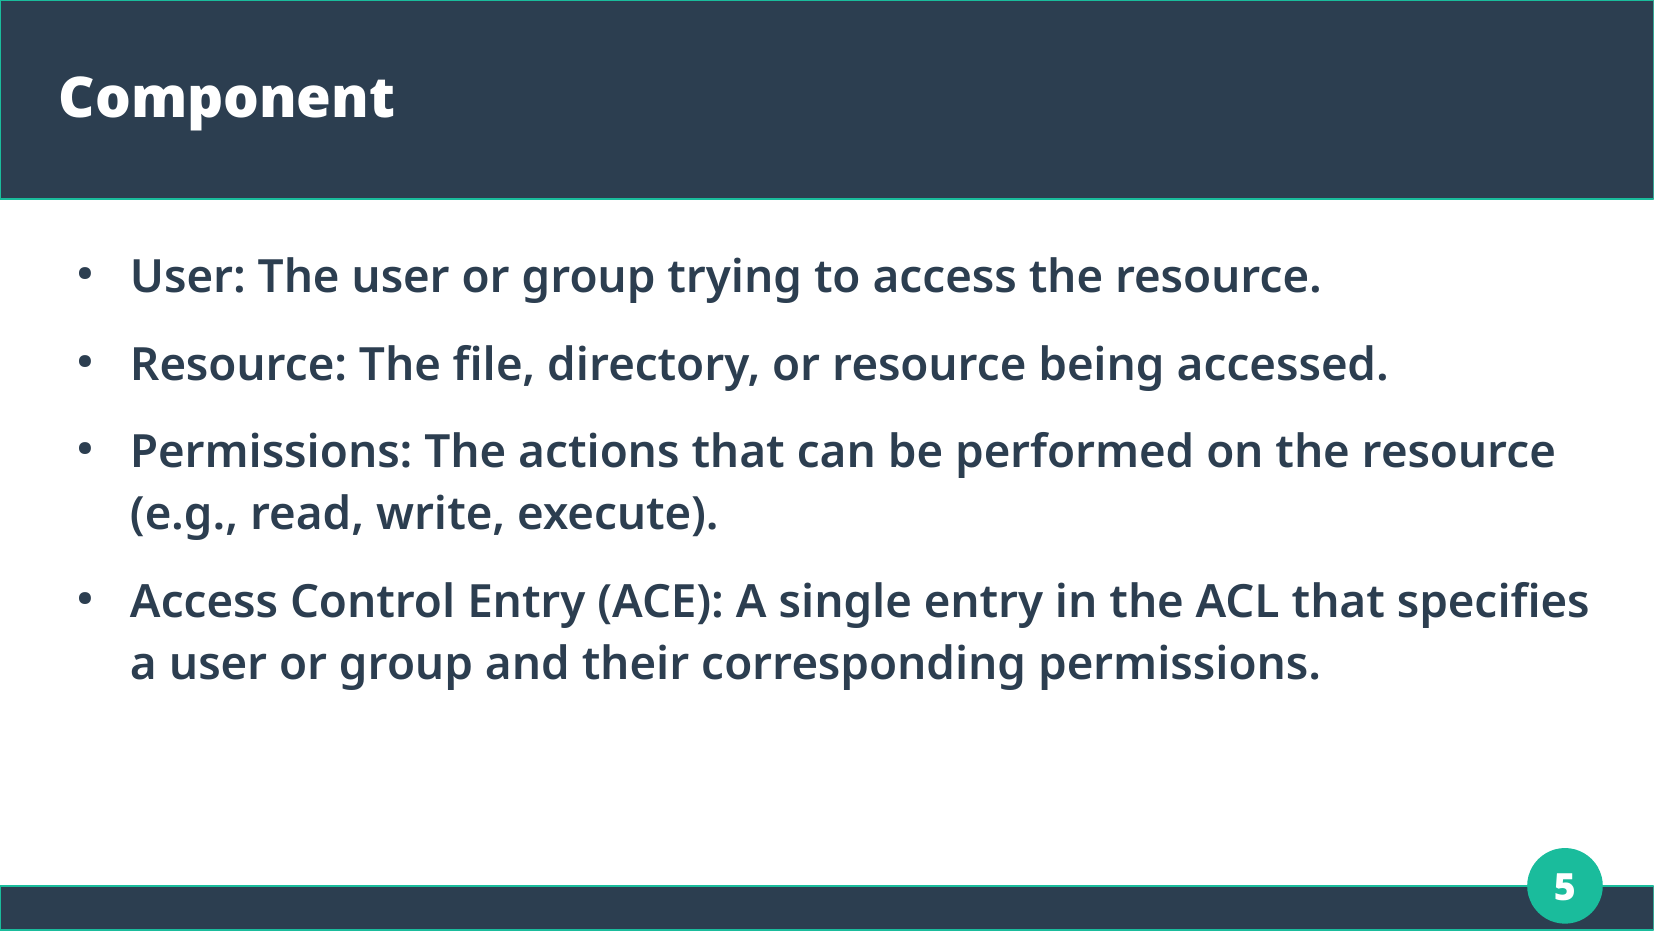

# Component
User: The user or group trying to access the resource.
Resource: The file, directory, or resource being accessed.
Permissions: The actions that can be performed on the resource (e.g., read, write, execute).
Access Control Entry (ACE): A single entry in the ACL that specifies a user or group and their corresponding permissions.
5